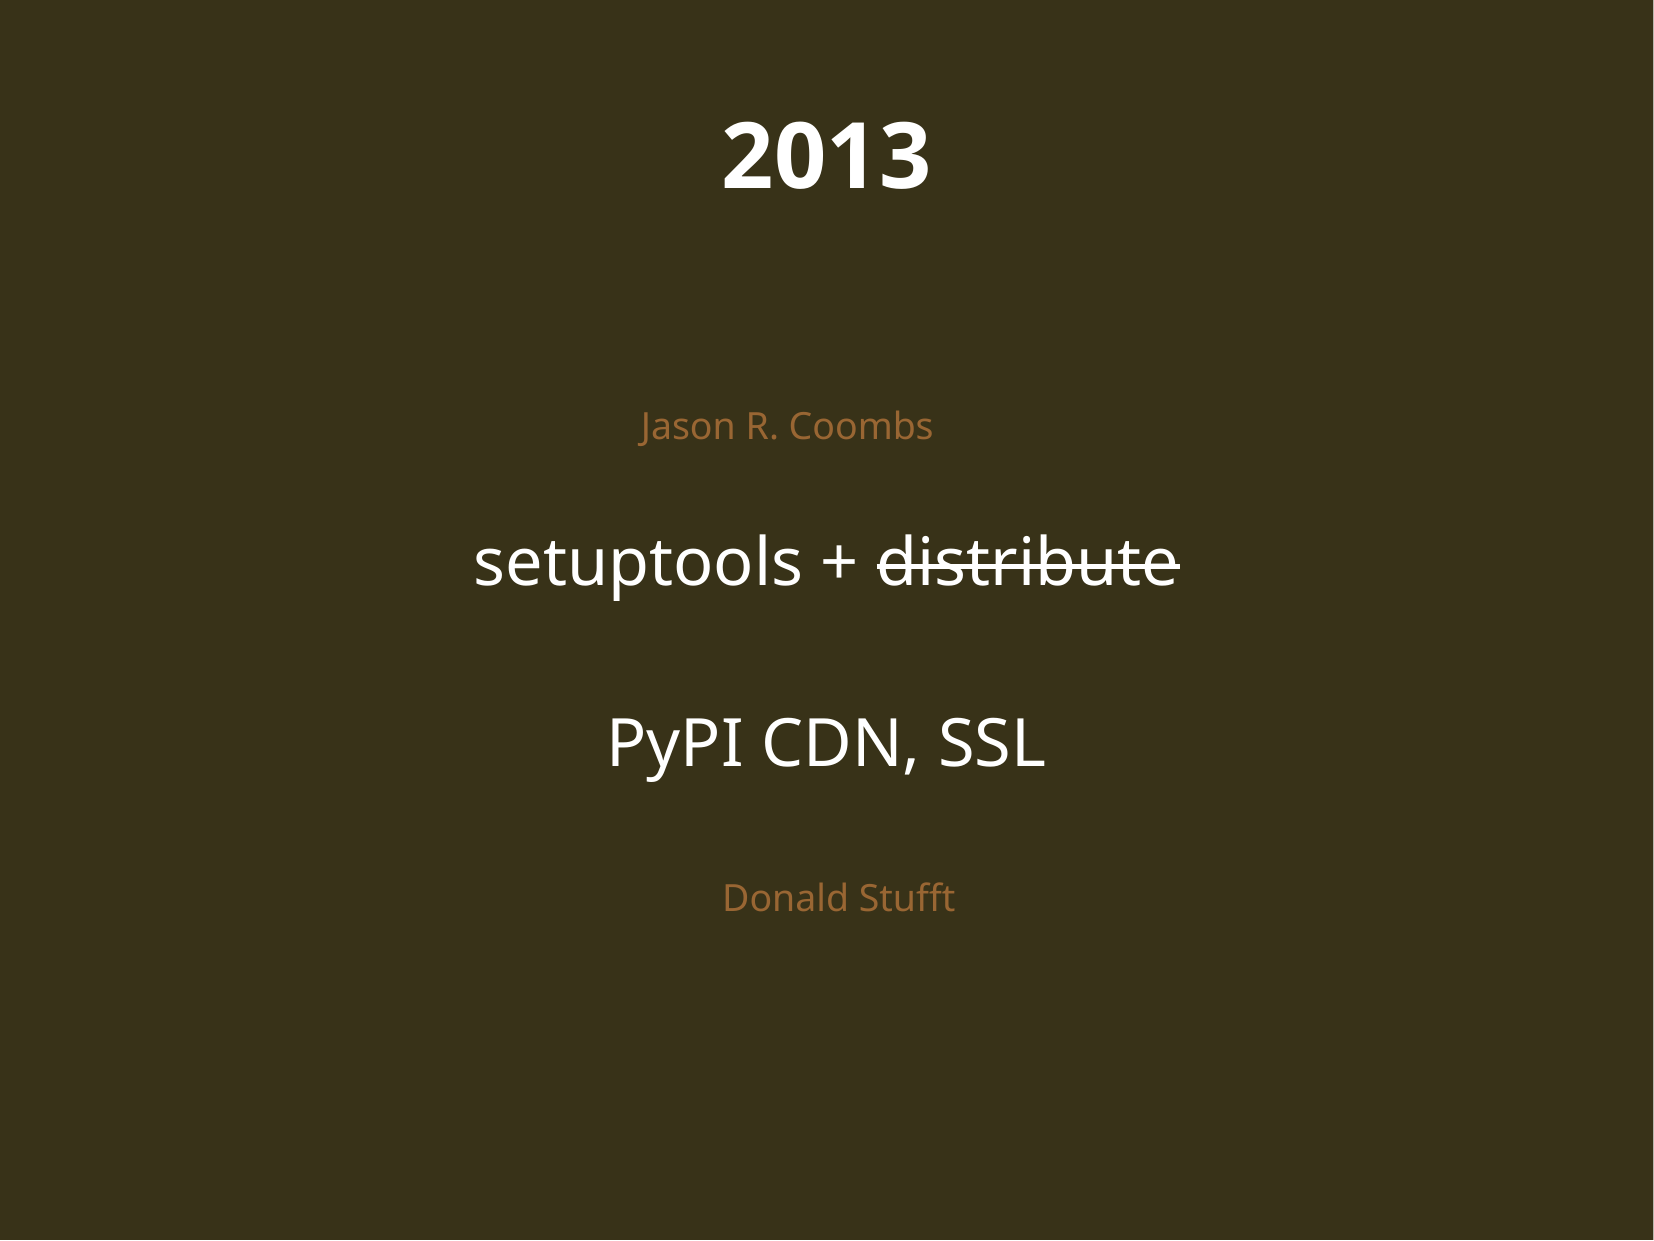

# 2013
setuptools + distribute
PyPI CDN, SSL
Jason R. Coombs
Donald Stufft